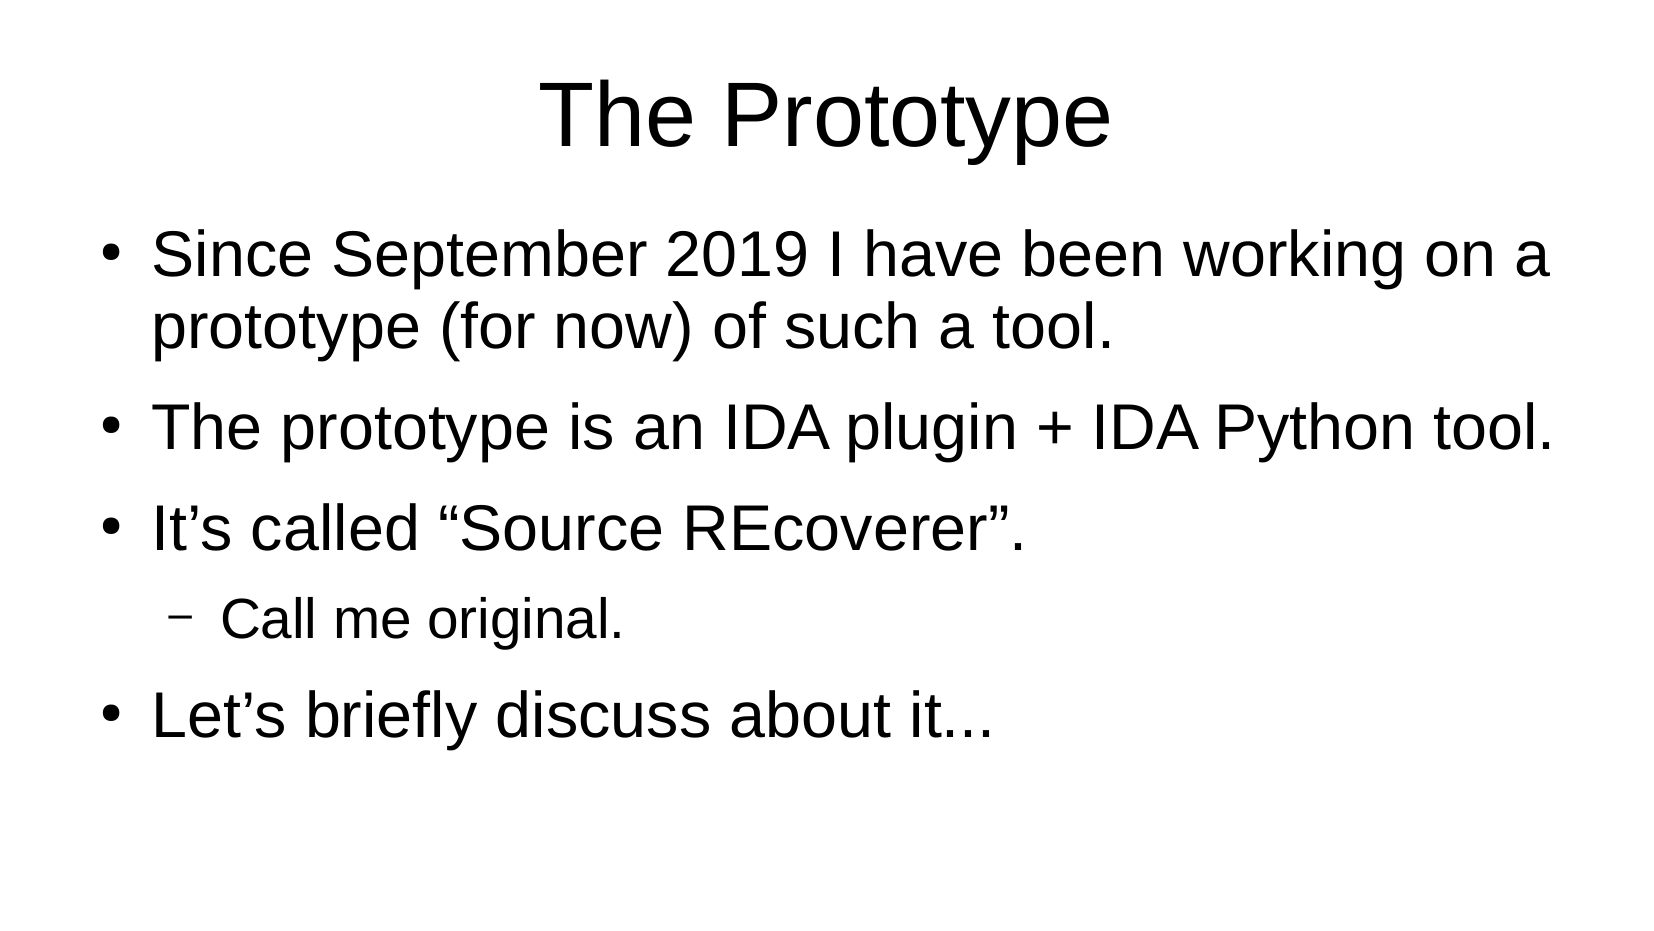

# The Prototype
Since September 2019 I have been working on a prototype (for now) of such a tool.
The prototype is an IDA plugin + IDA Python tool.
It’s called “Source REcoverer”.
Call me original.
Let’s briefly discuss about it...